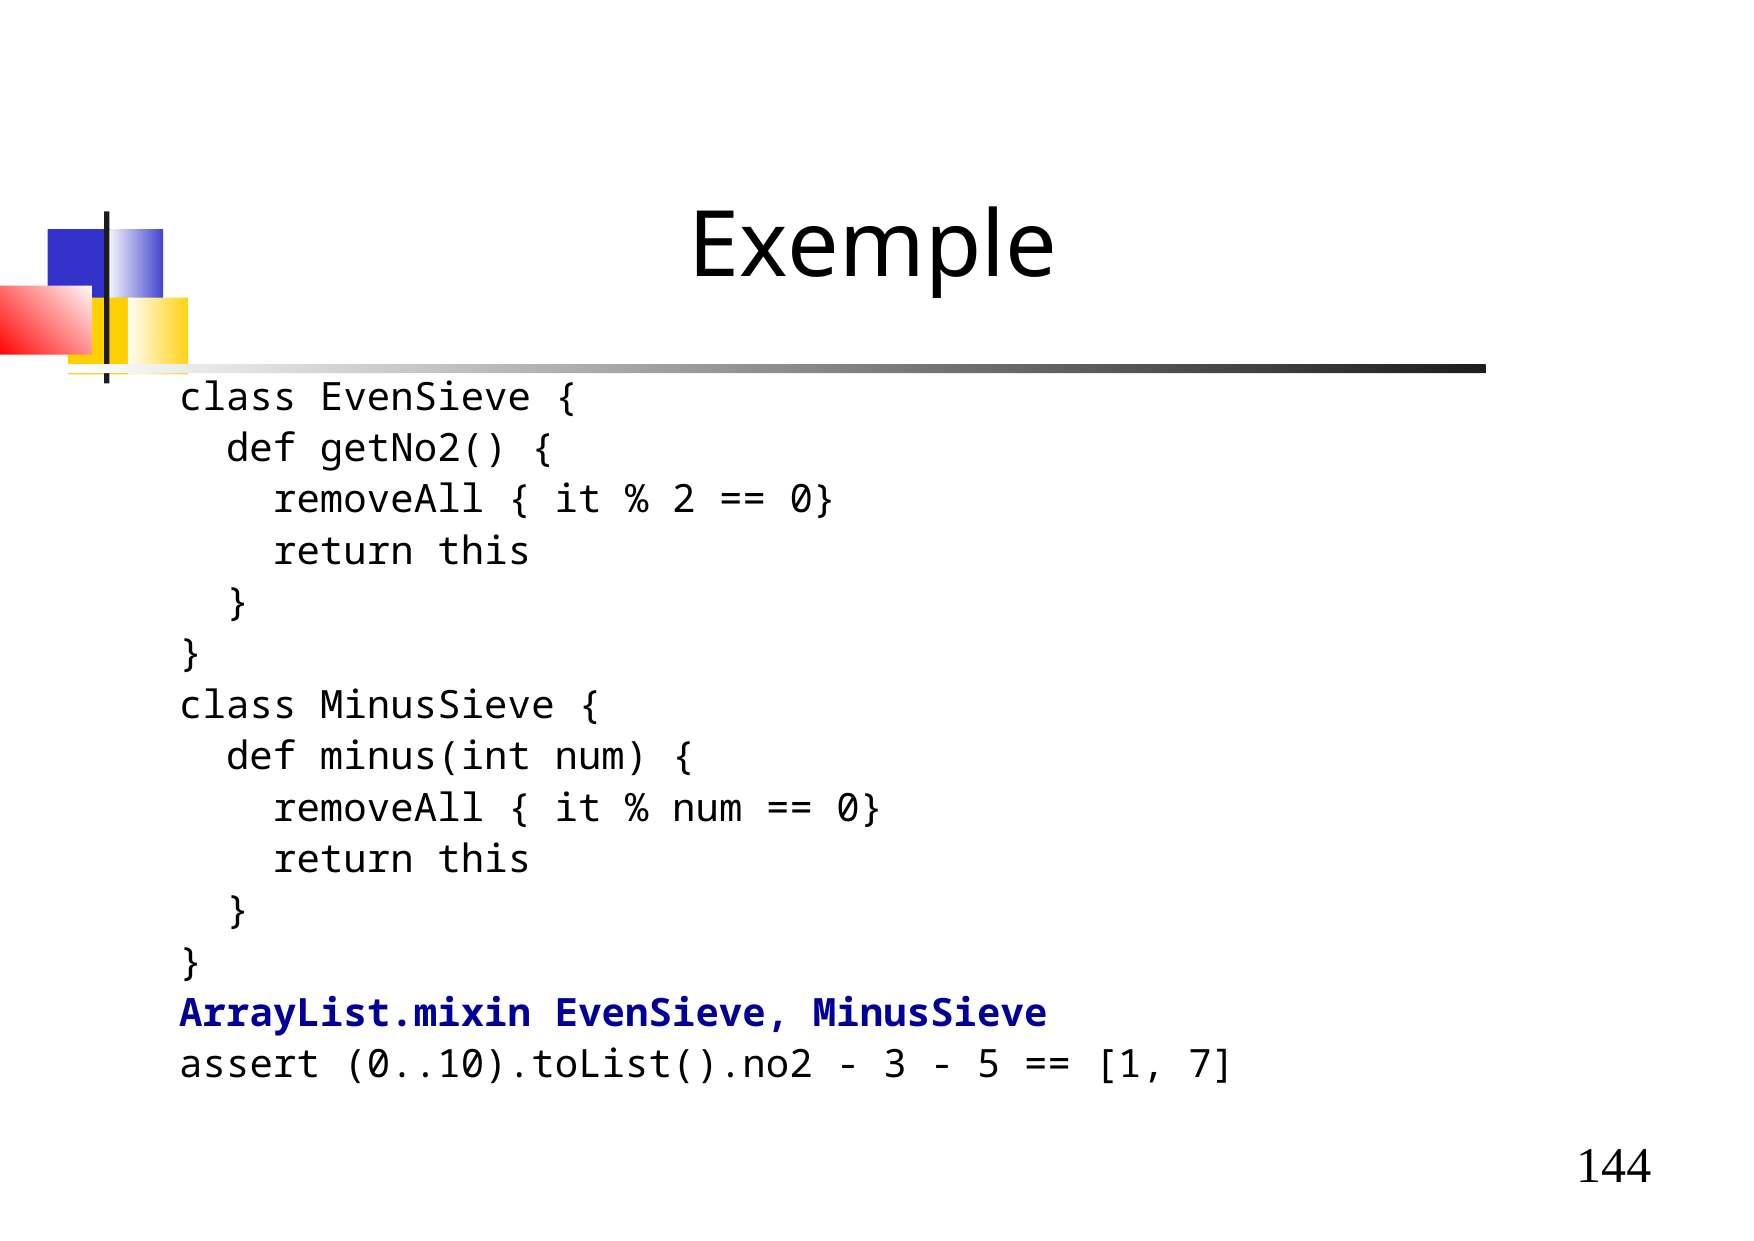

# Exemple
class EvenSieve {
 def getNo2() {
 removeAll { it % 2 == 0}
 return this
 }
}
class MinusSieve {
 def minus(int num) {
 removeAll { it % num == 0}
 return this
 }
}
ArrayList.mixin EvenSieve, MinusSieve
assert (0..10).toList().no2 - 3 - 5 == [1, 7]